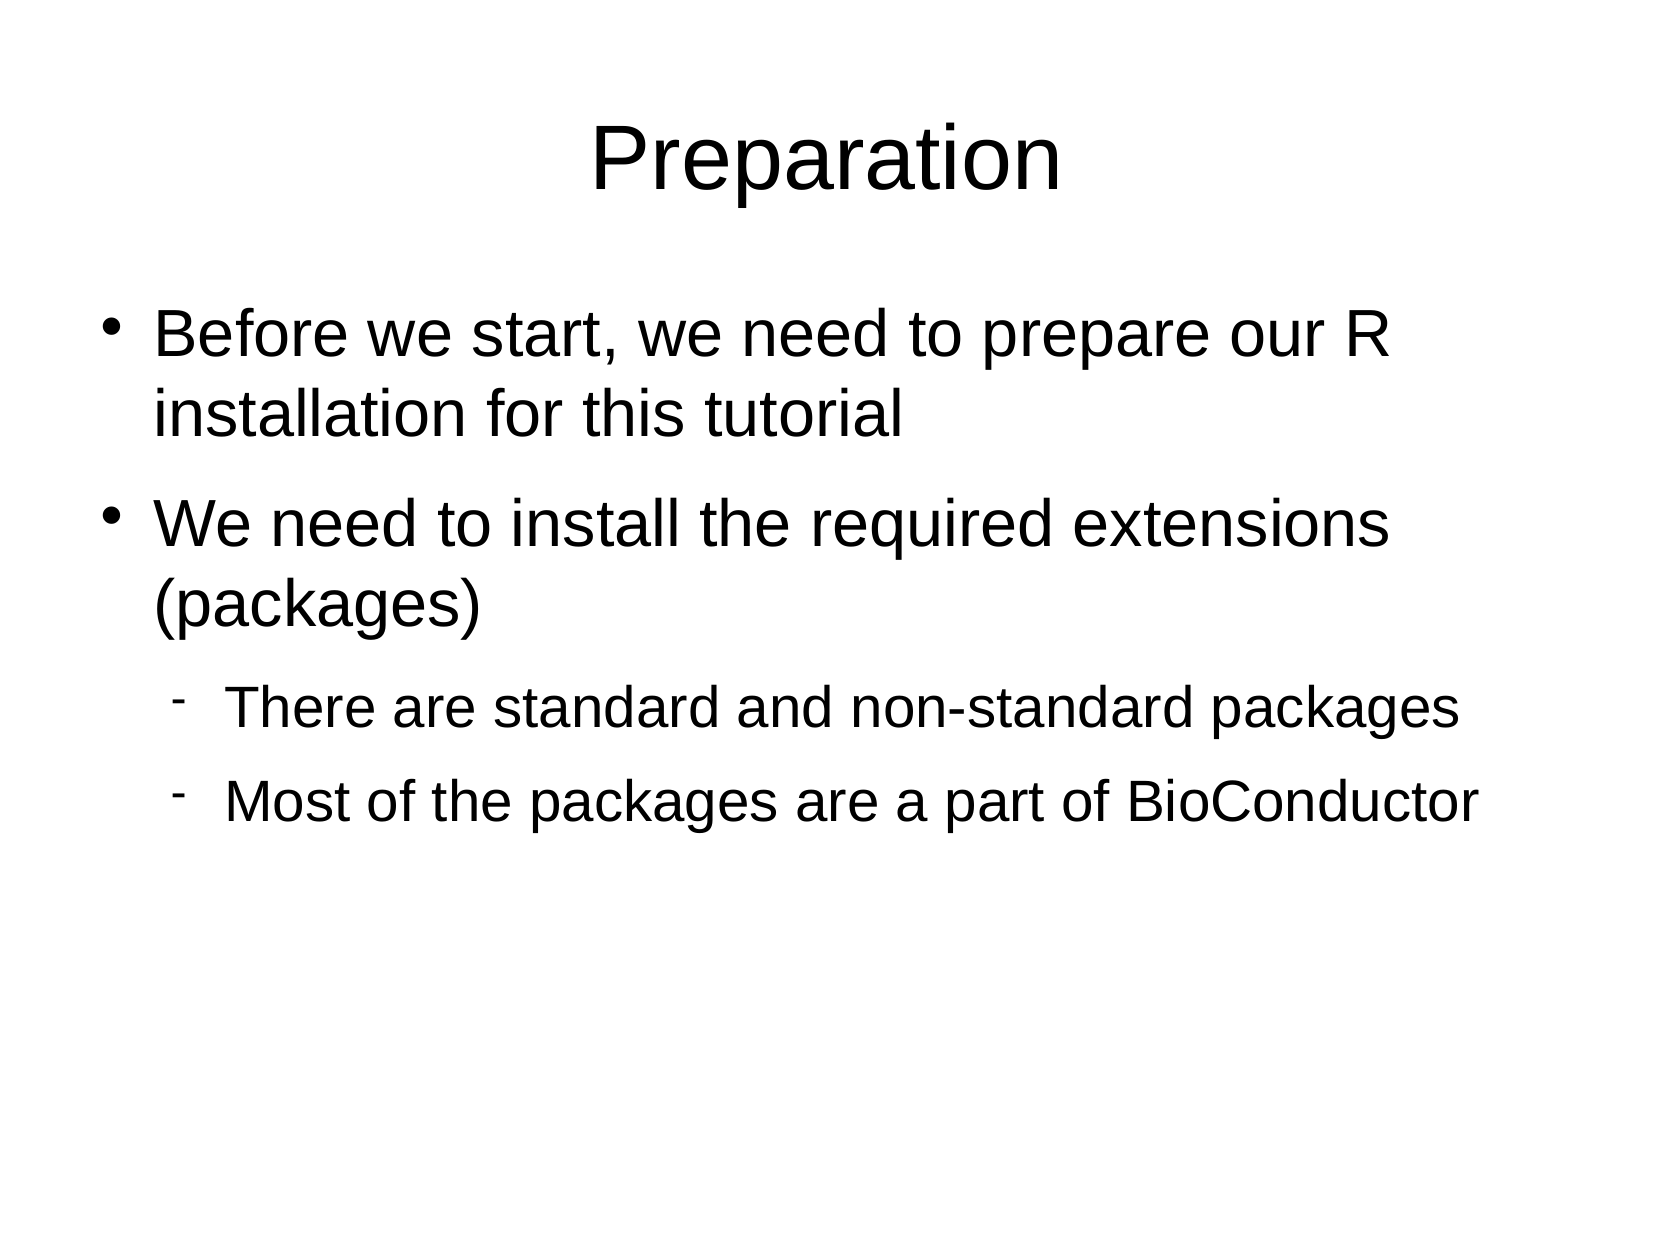

Preparation
Before we start, we need to prepare our R installation for this tutorial
We need to install the required extensions (packages)
There are standard and non-standard packages
Most of the packages are a part of BioConductor